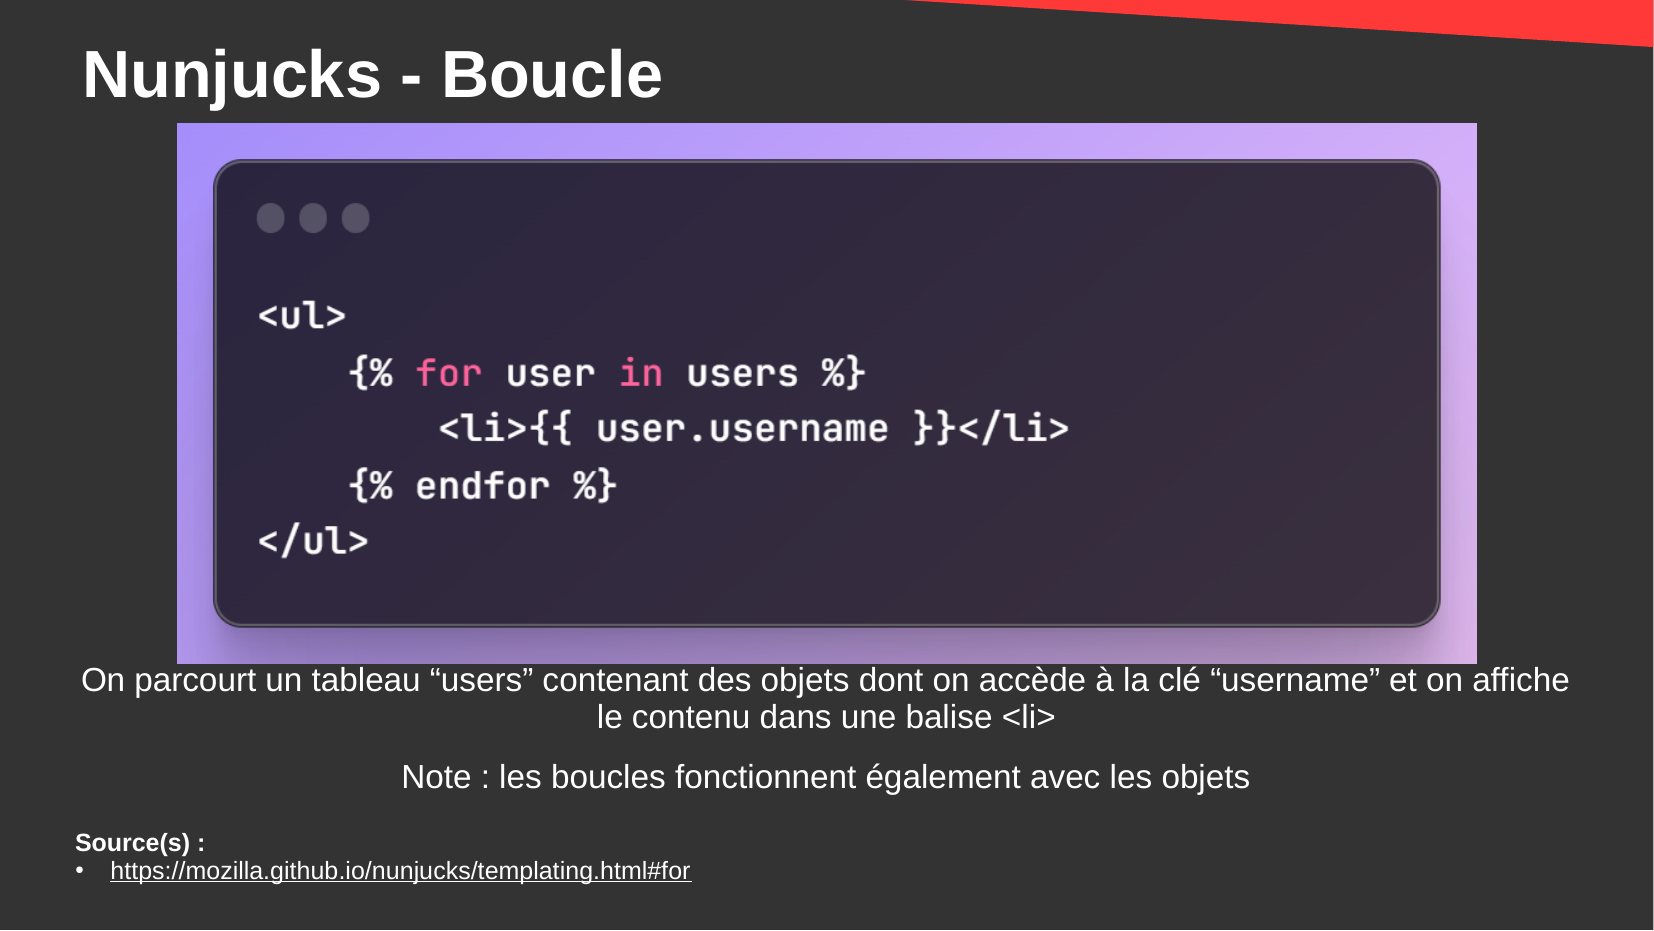

# Nunjucks - Boucle
On parcourt un tableau “users” contenant des objets dont on accède à la clé “username” et on affiche le contenu dans une balise <li>
Note : les boucles fonctionnent également avec les objets
Source(s) :
https://mozilla.github.io/nunjucks/templating.html#for